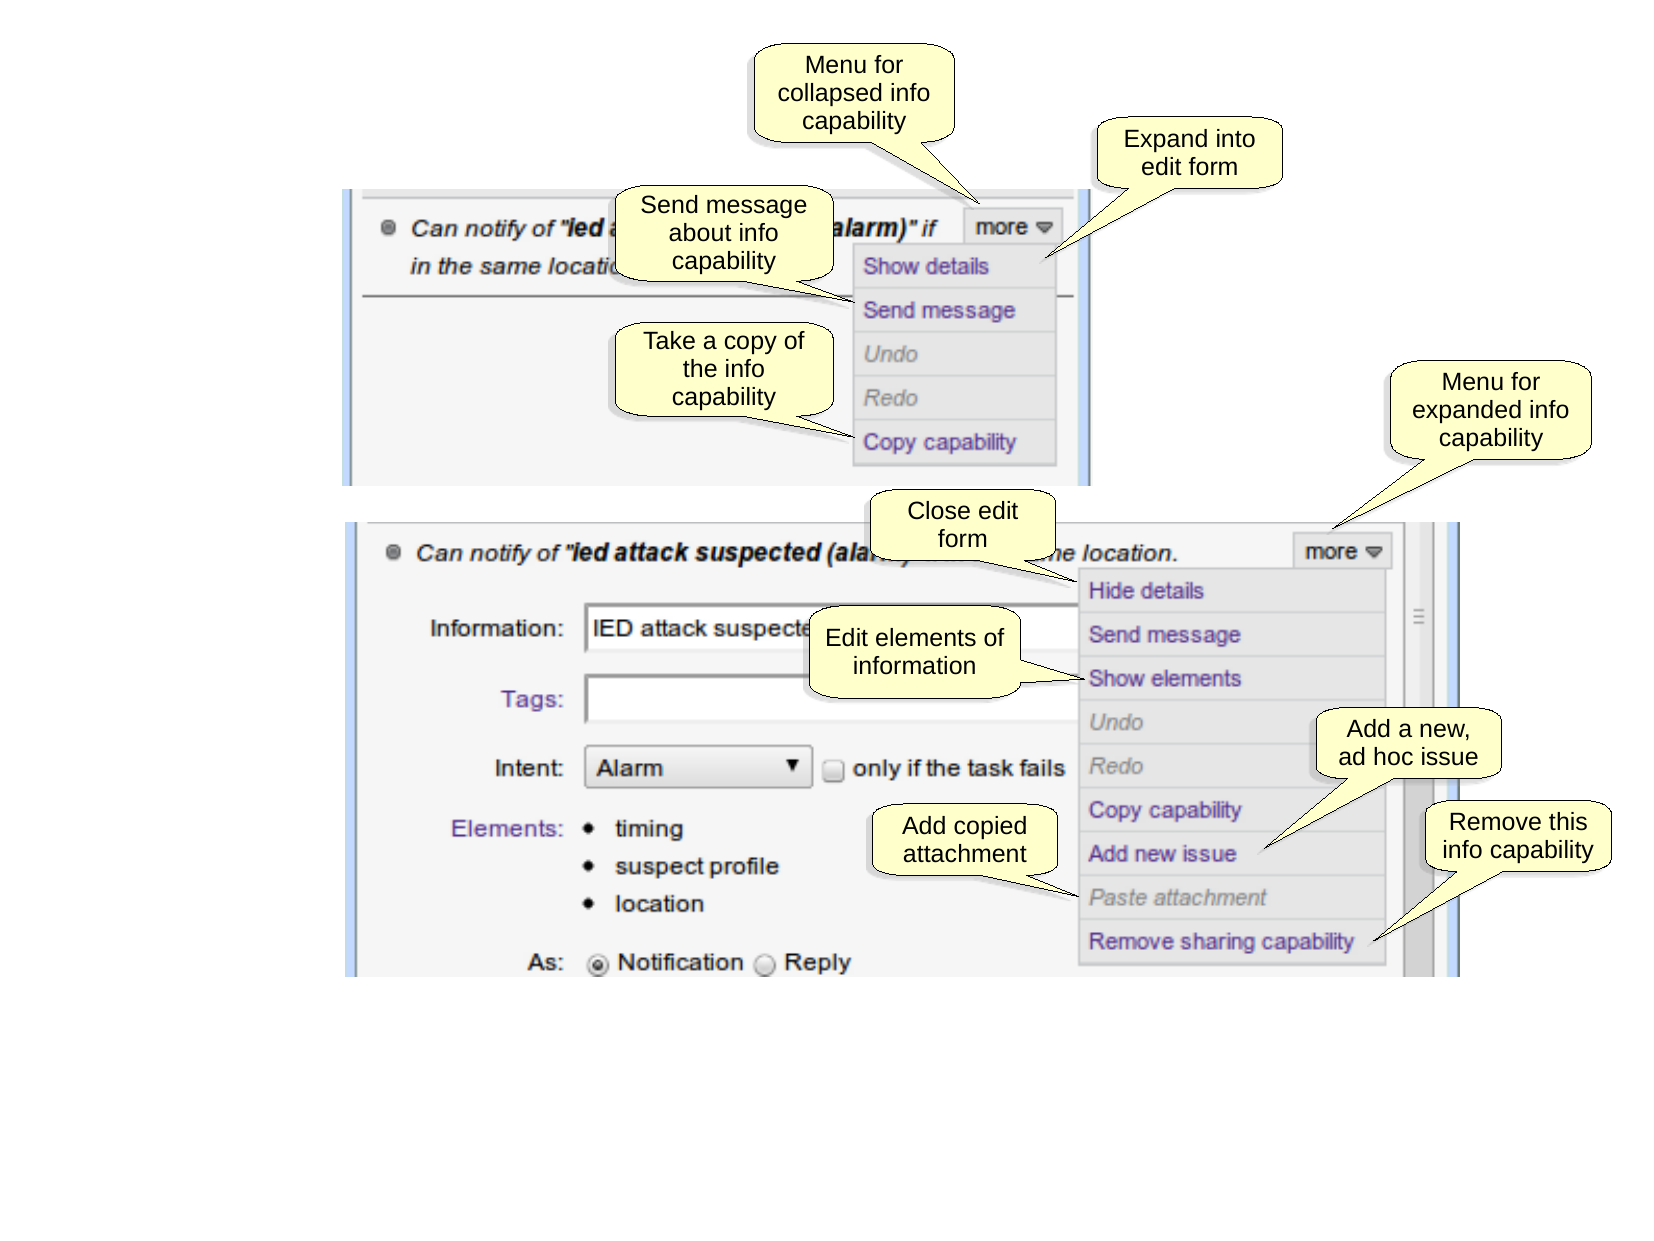

Menu for collapsed info capability
Expand into edit form
Send message about info capability
Take a copy of the info capability
Menu for expanded info capability
Close edit form
Edit elements of information
Add a new, ad hoc issue
Remove this info capability
Add copied attachment